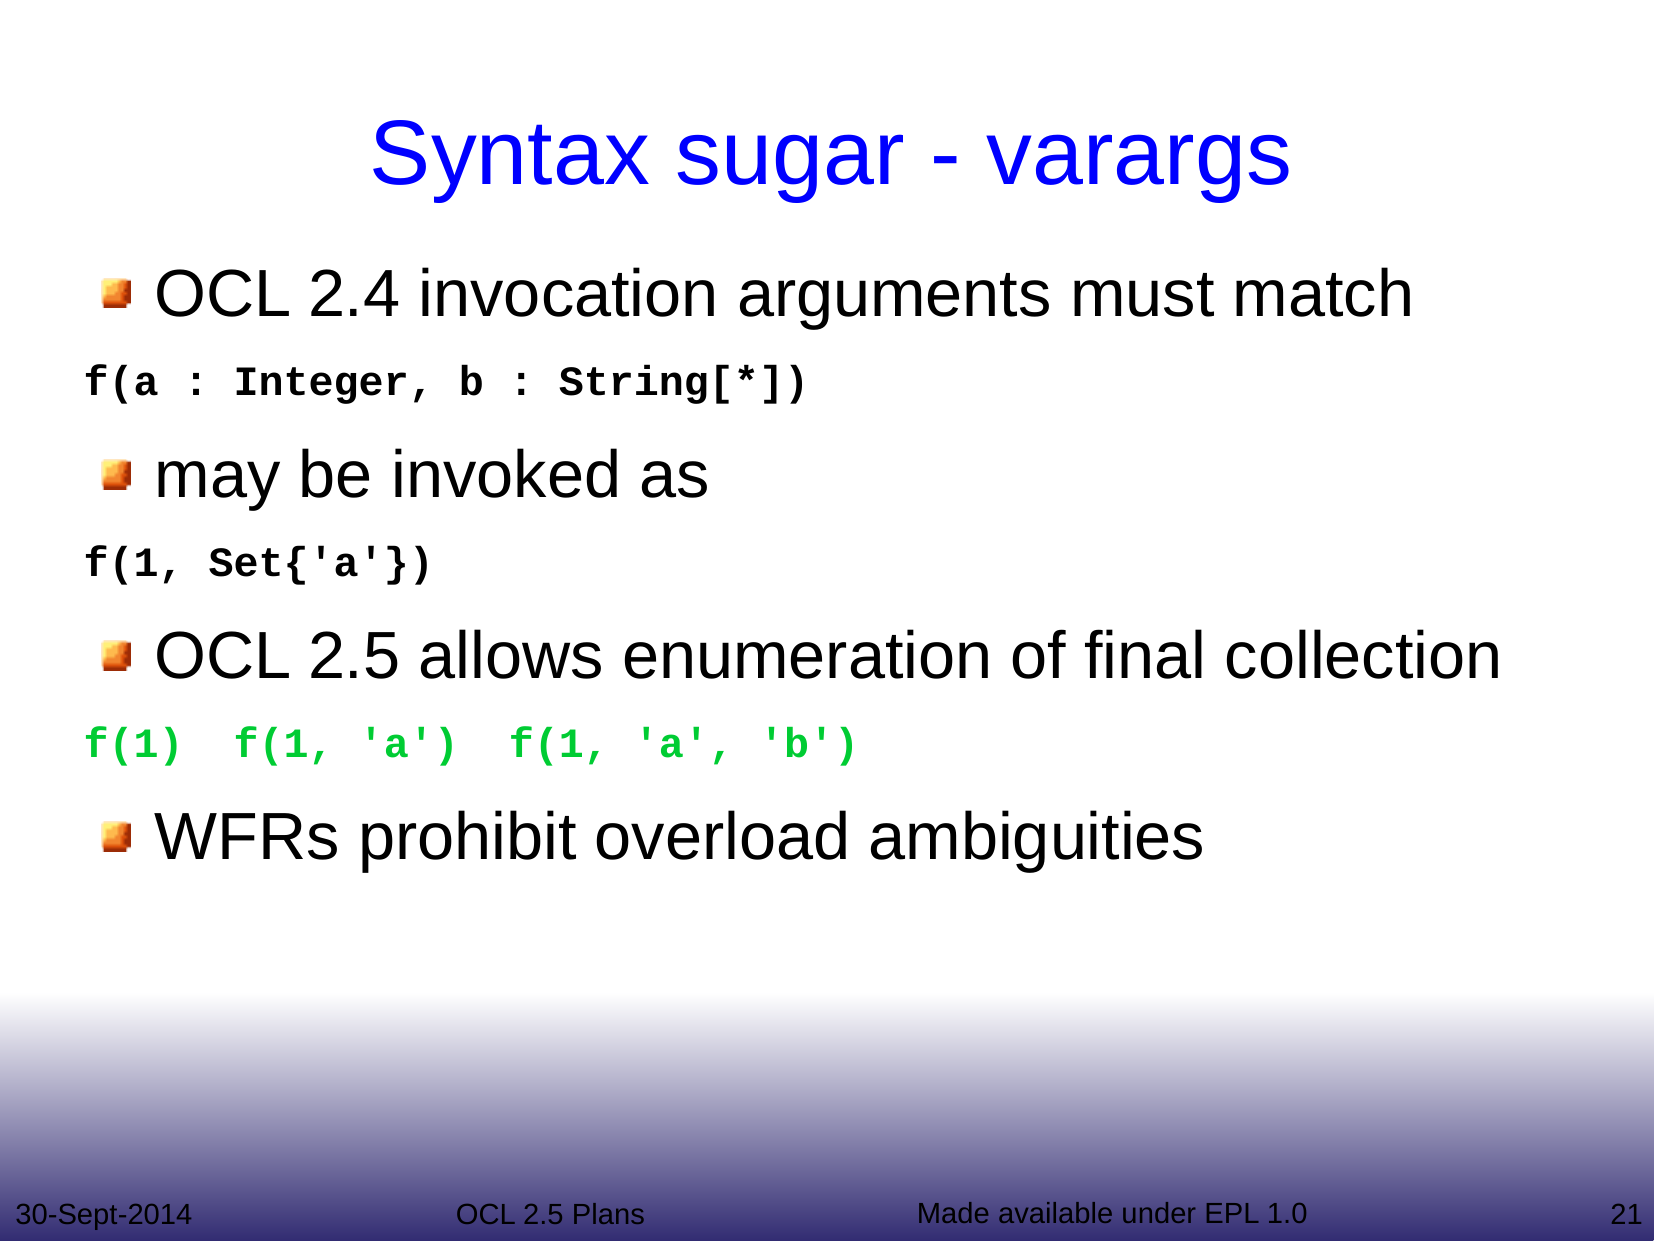

# Syntax sugar - varargs
OCL 2.4 invocation arguments must match
f(a : Integer, b : String[*])
may be invoked as
f(1, Set{'a'})
OCL 2.5 allows enumeration of final collection
f(1) f(1, 'a') f(1, 'a', 'b')
WFRs prohibit overload ambiguities
30-Sept-2014
OCL 2.5 Plans
21